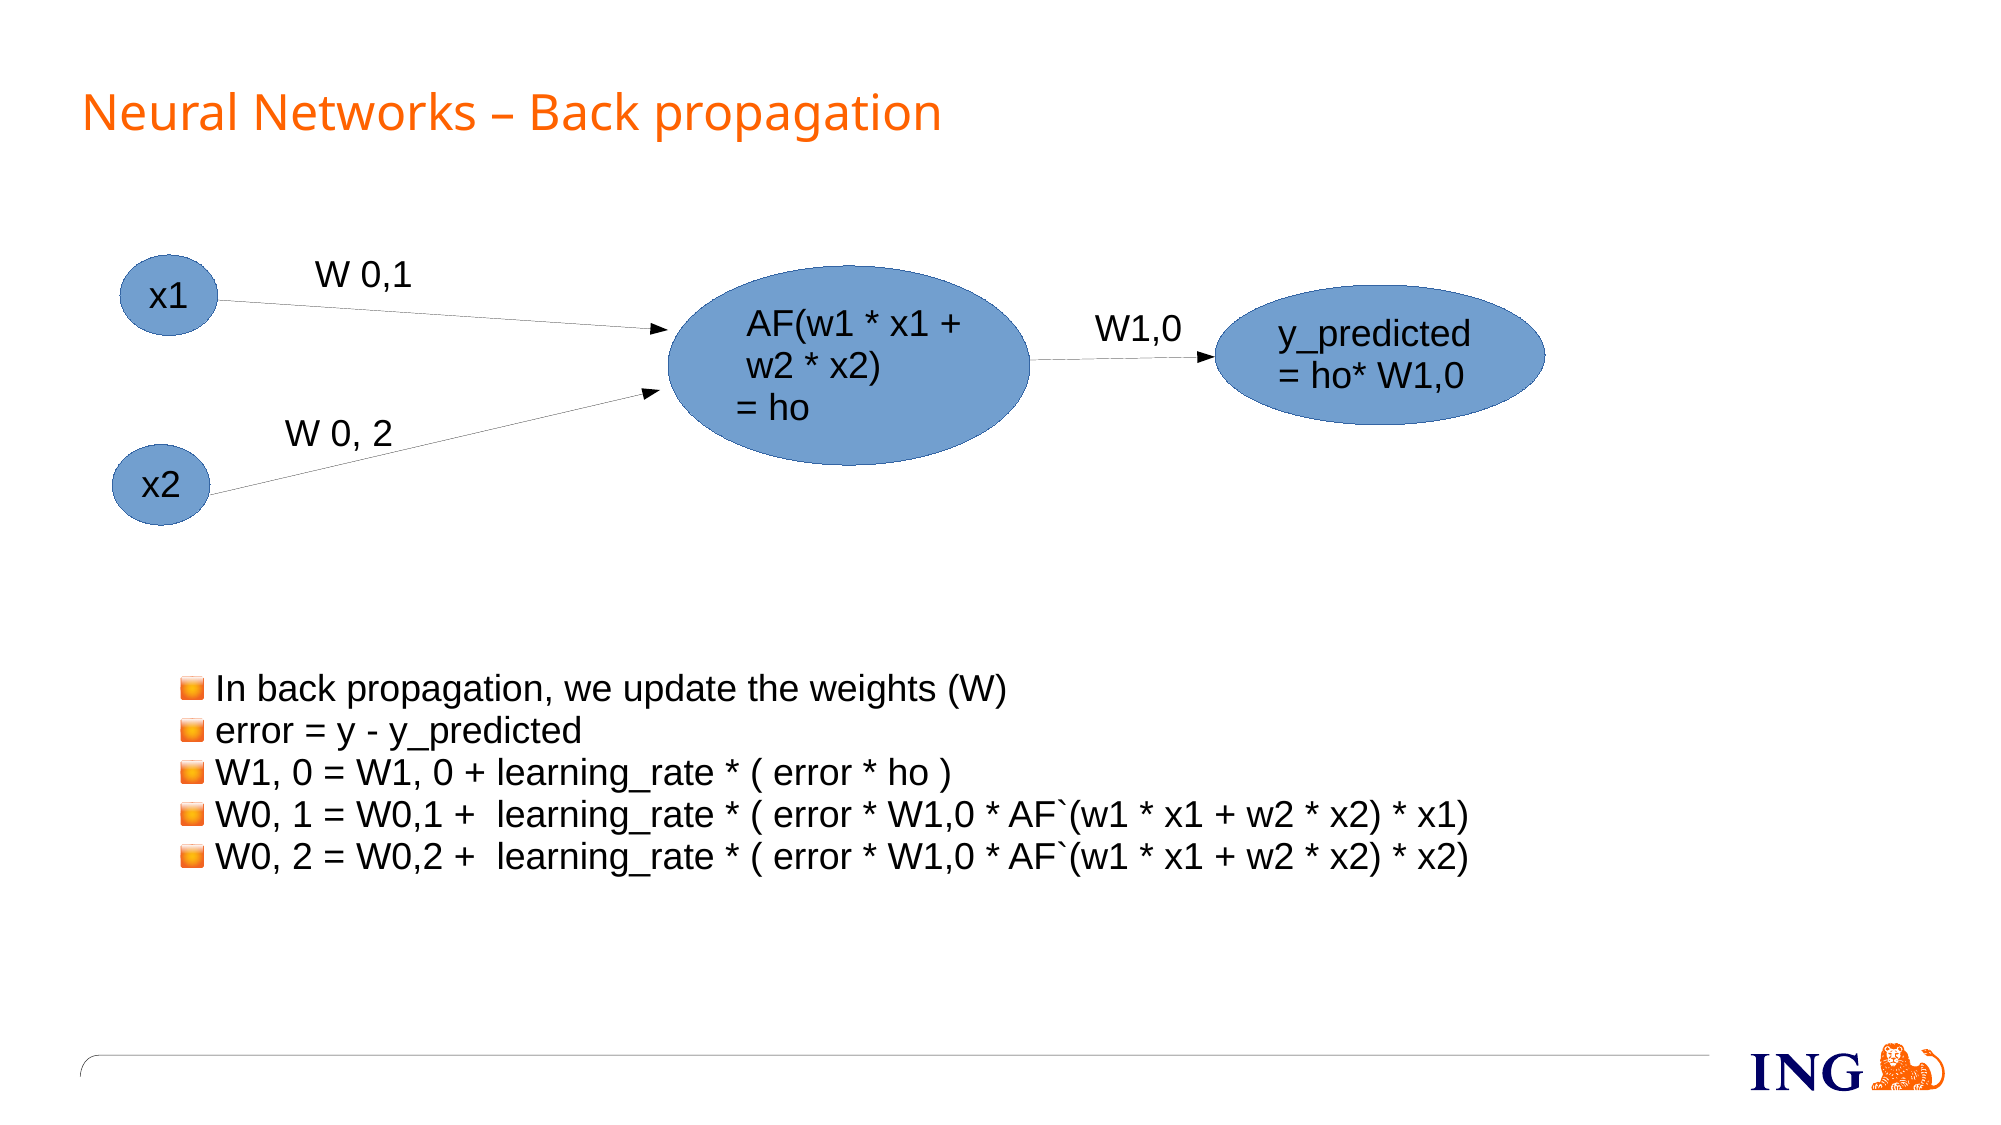

Neural Networks – Back propagation
W 0,1
x1
 AF(w1 * x1 +
 w2 * x2)
= ho
y_predicted
= ho* W1,0
W1,0
W 0, 2
x2
In back propagation, we update the weights (W)
error = y - y_predicted
W1, 0 = W1, 0 + learning_rate * ( error * ho )
W0, 1 = W0,1 + learning_rate * ( error * W1,0 * AF`(w1 * x1 + w2 * x2) * x1)
W0, 2 = W0,2 + learning_rate * ( error * W1,0 * AF`(w1 * x1 + w2 * x2) * x2)